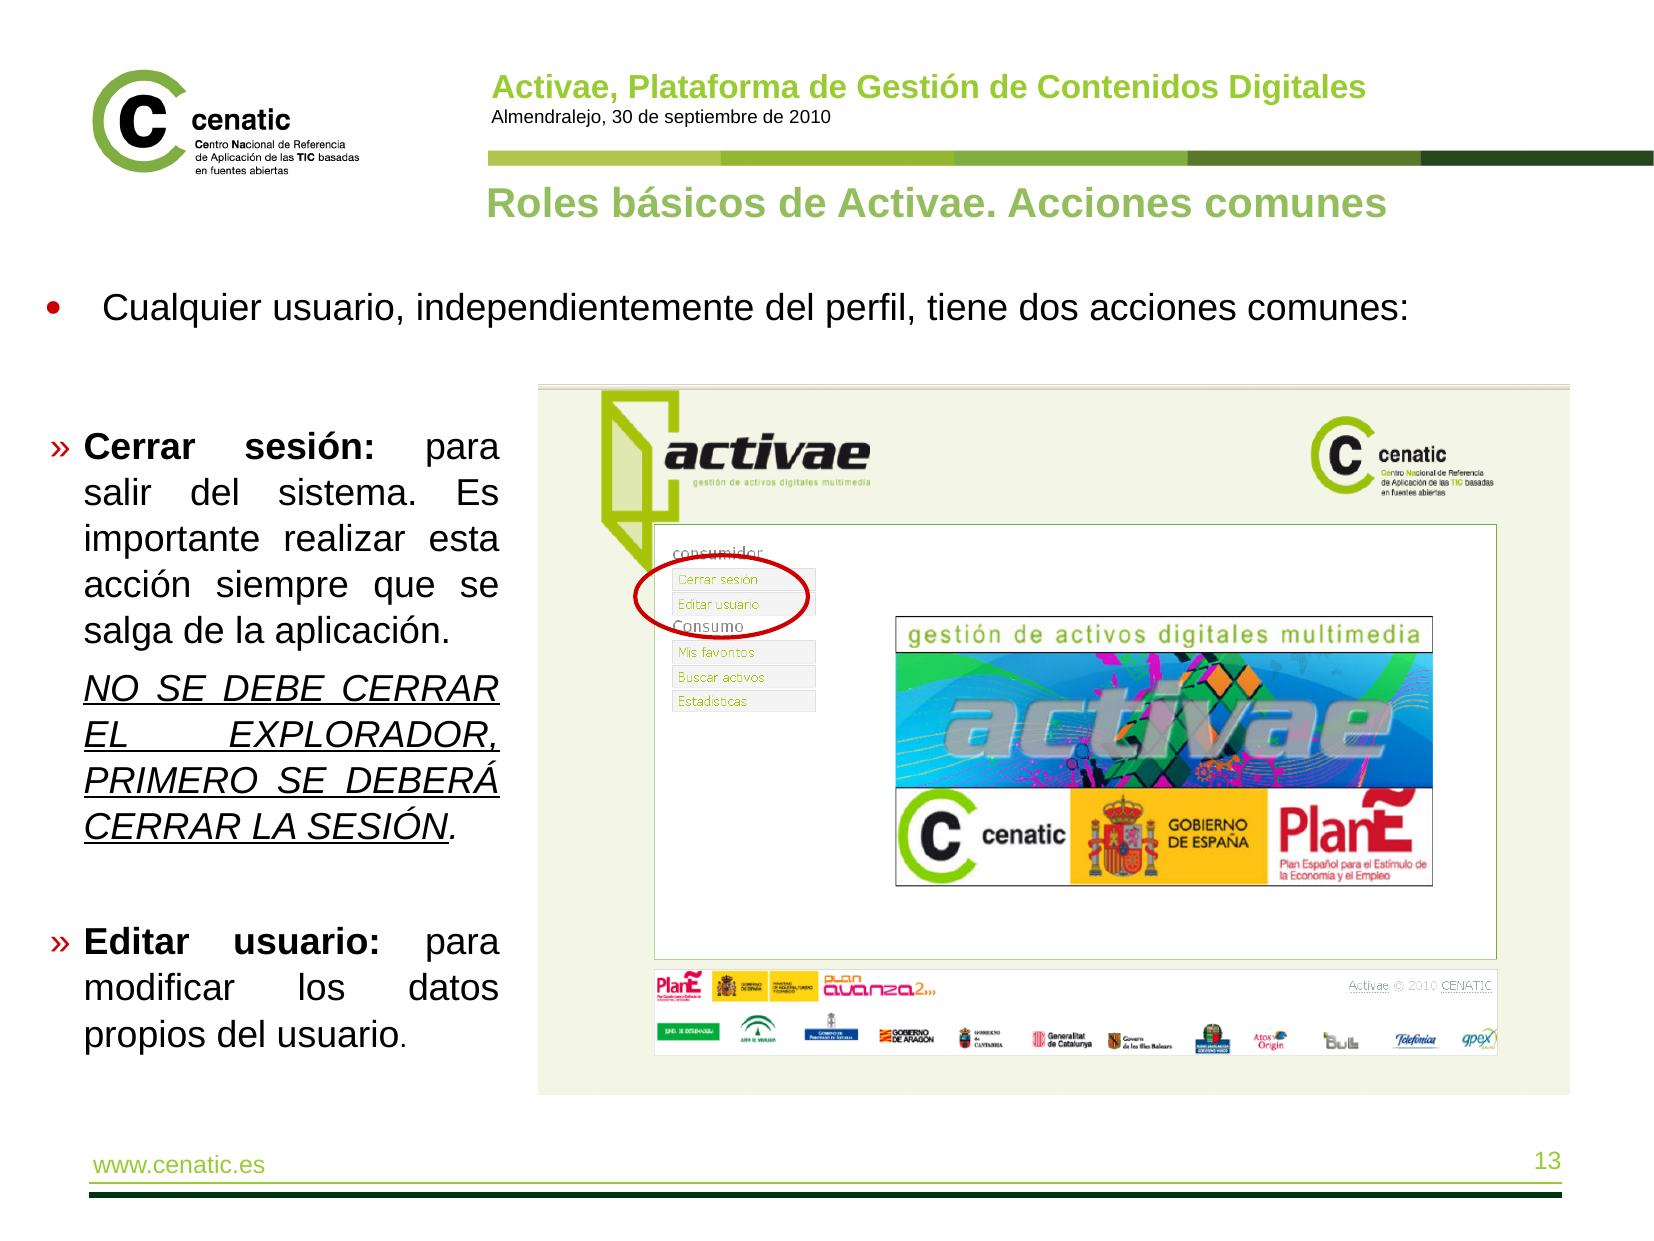

# Roles básicos de Activae. Acciones comunes
Cualquier usuario, independientemente del perfil, tiene dos acciones comunes:
Cerrar sesión: para salir del sistema. Es importante realizar esta acción siempre que se salga de la aplicación.
 NO SE DEBE CERRAR EL EXPLORADOR, PRIMERO SE DEBERÁ CERRAR LA SESIÓN.
Editar usuario: para modificar los datos propios del usuario.
13
www.cenatic.es